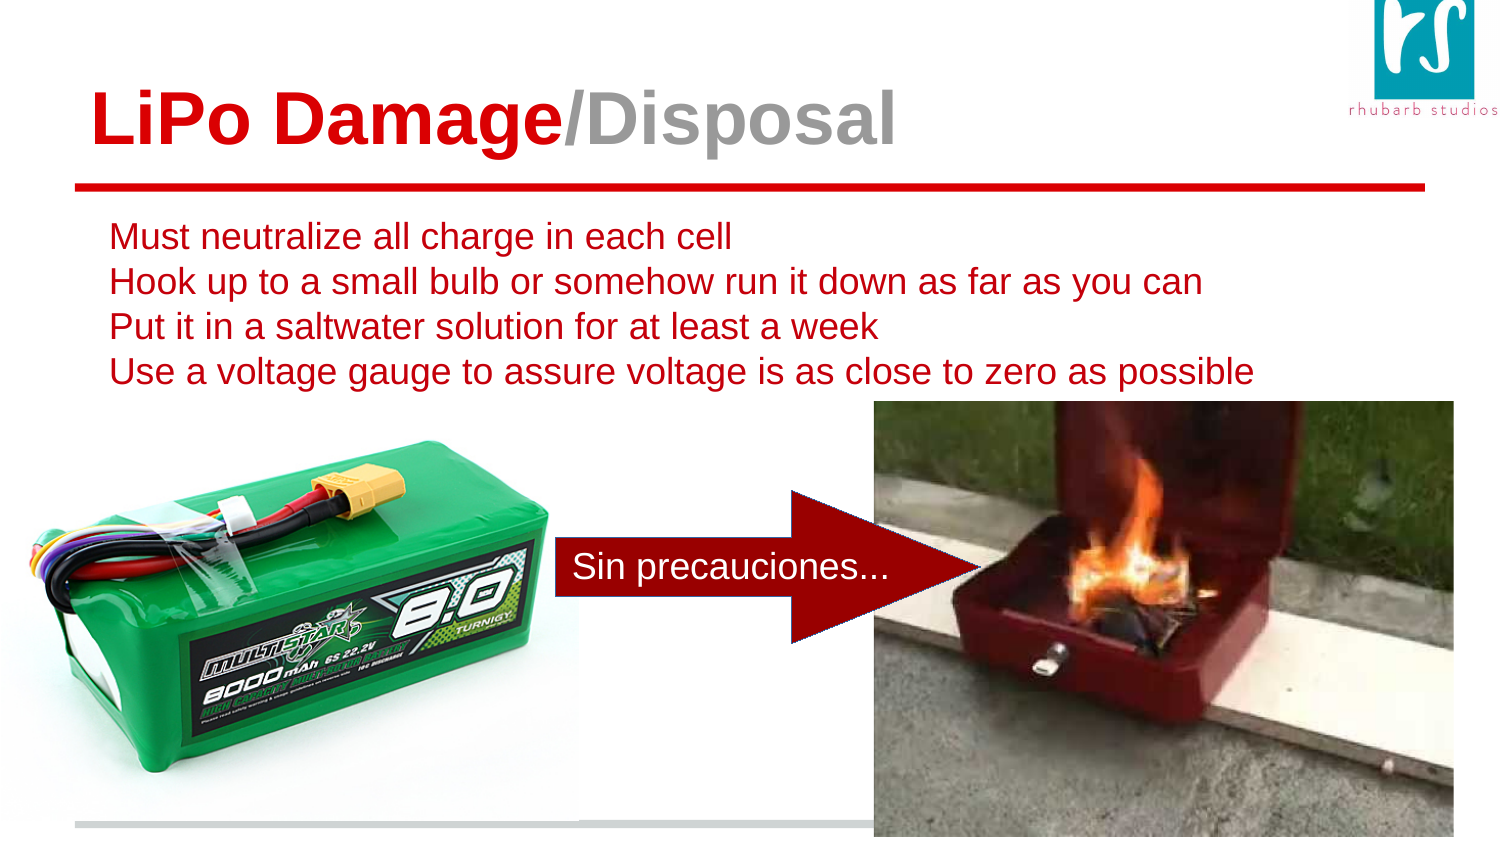

# LiPo Damage/Disposal
Must neutralize all charge in each cell
Hook up to a small bulb or somehow run it down as far as you can
Put it in a saltwater solution for at least a week
Use a voltage gauge to assure voltage is as close to zero as possible
Sin precauciones...